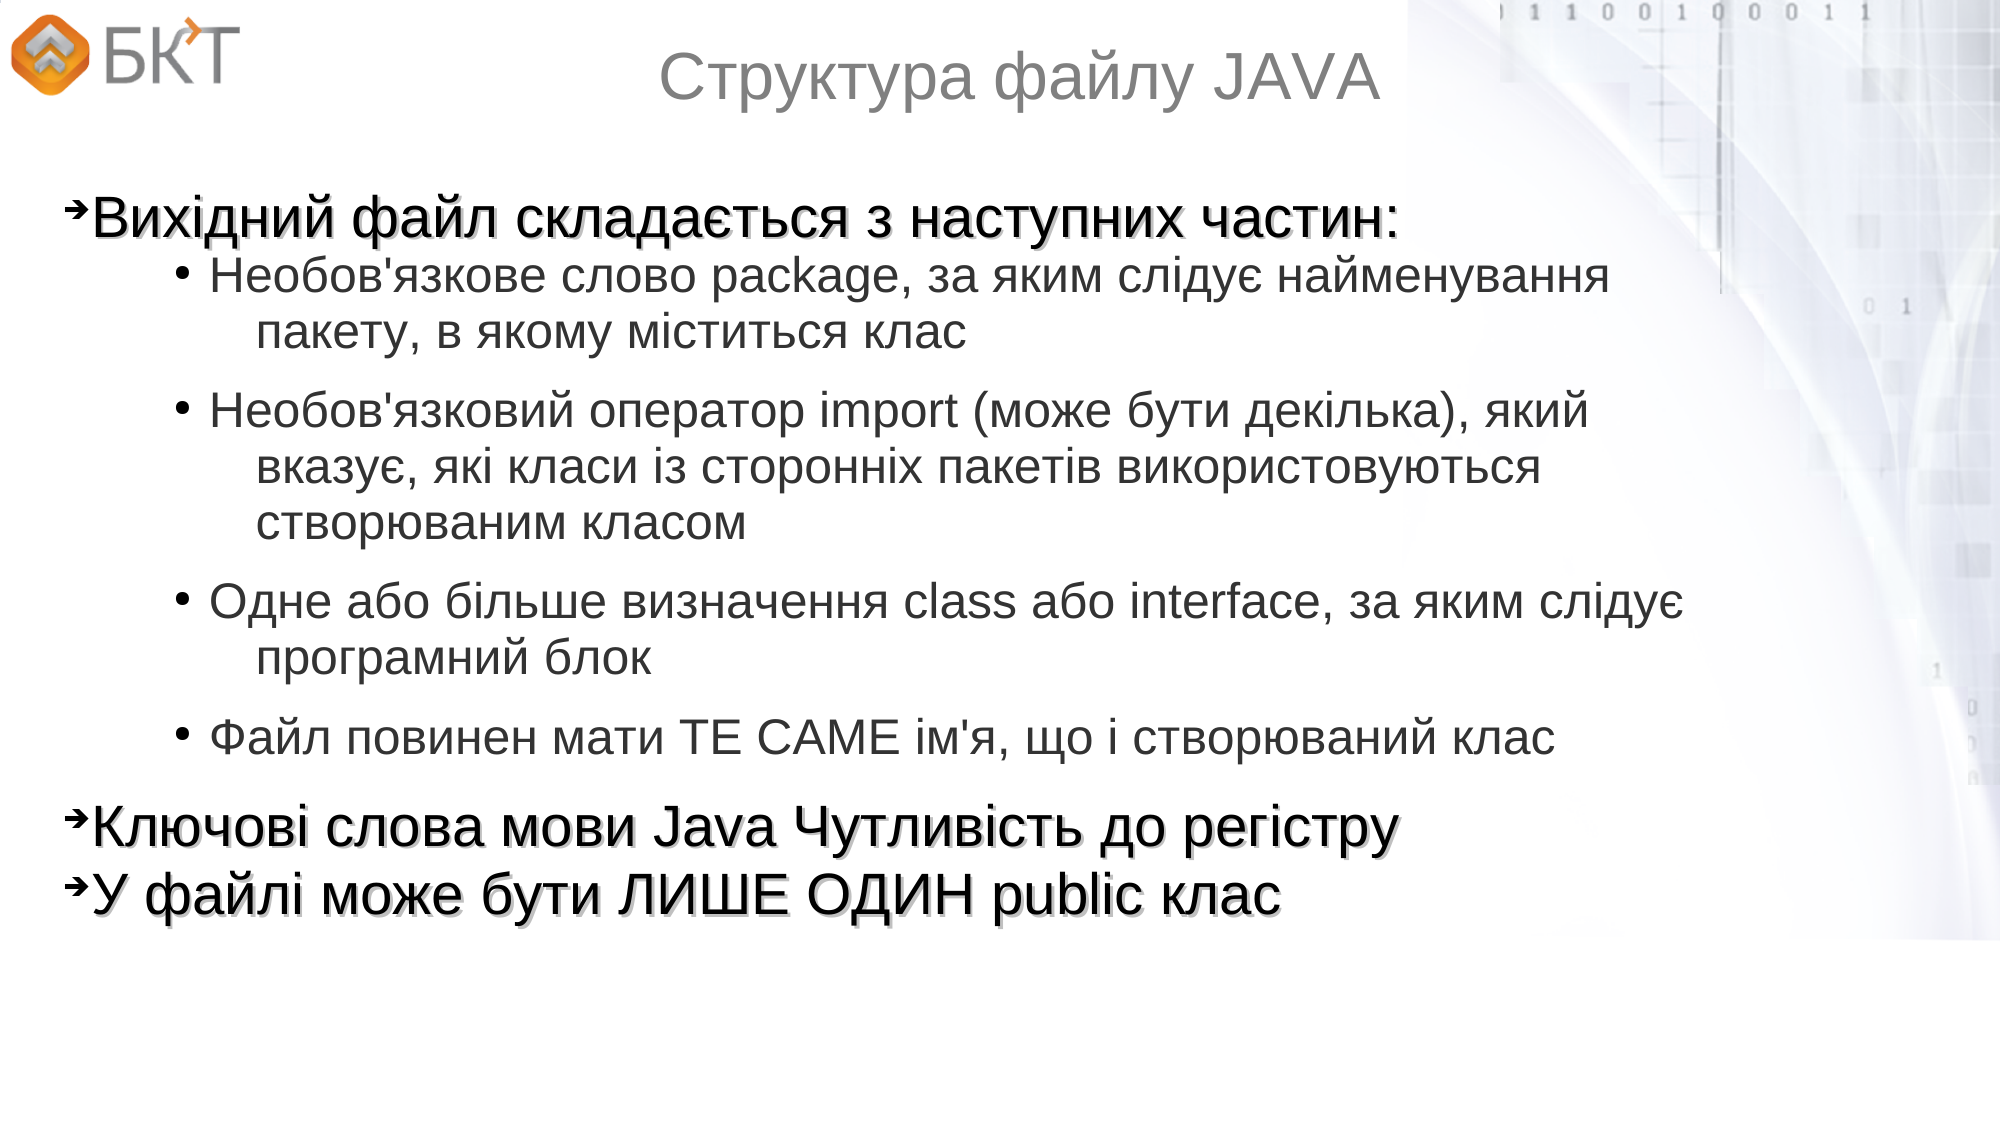

Структура файлу JAVA
# Вихідний файл складається з наступних частин:
Необов'язкове слово package, за яким слідує найменування пакету, в якому міститься клас
Необов'язковий оператор import (може бути декілька), який вказує, які класи із сторонніх пакетів використовуються створюваним класом
Одне або більше визначення class або interface, за яким слідує програмний блок
Файл повинен мати ТЕ САМЕ ім'я, що і створюваний клас
Ключові слова мови Java Чутливість до регістру
У файлі може бути ЛИШЕ ОДИН public клас
БКТ 2013